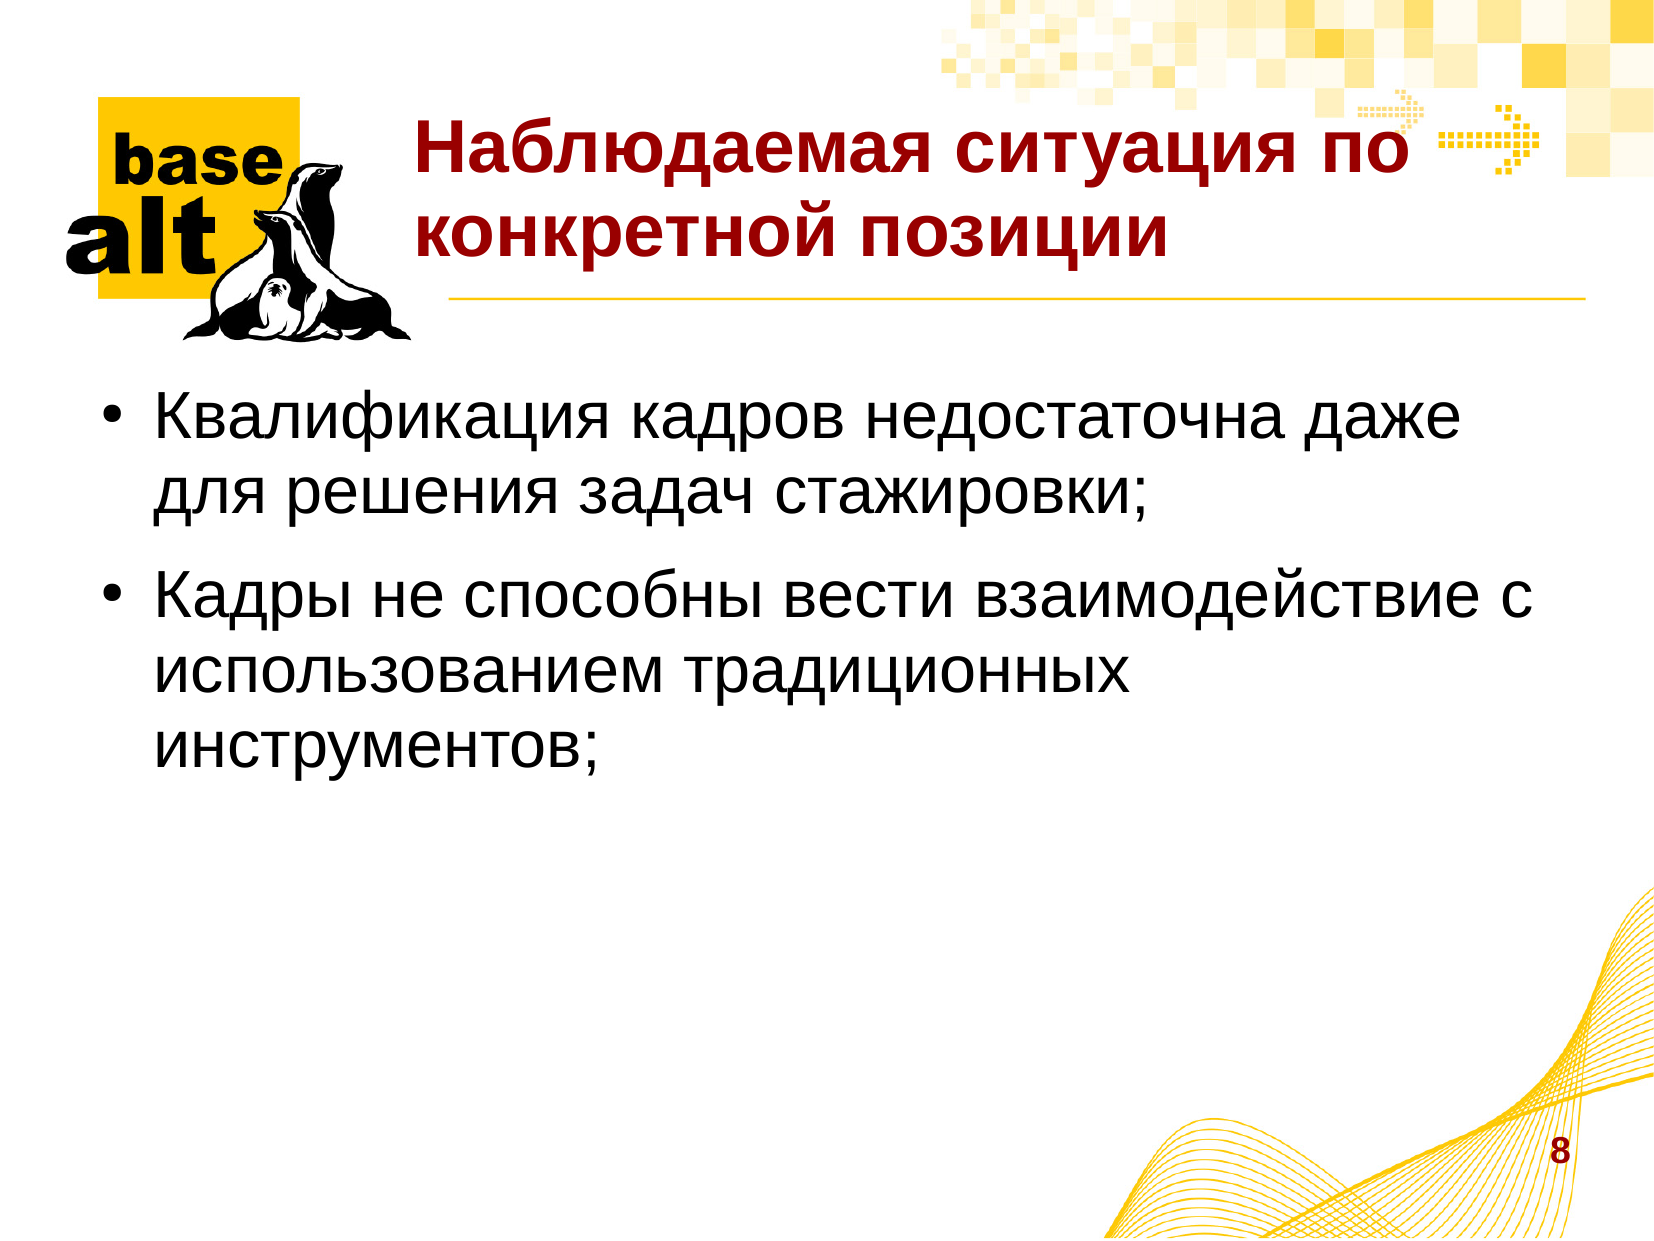

# Наблюдаемая ситуация по конкретной позиции
Квалификация кадров недостаточна даже для решения задач стажировки;
Кадры не способны вести взаимодействие с использованием традиционных инструментов;
8